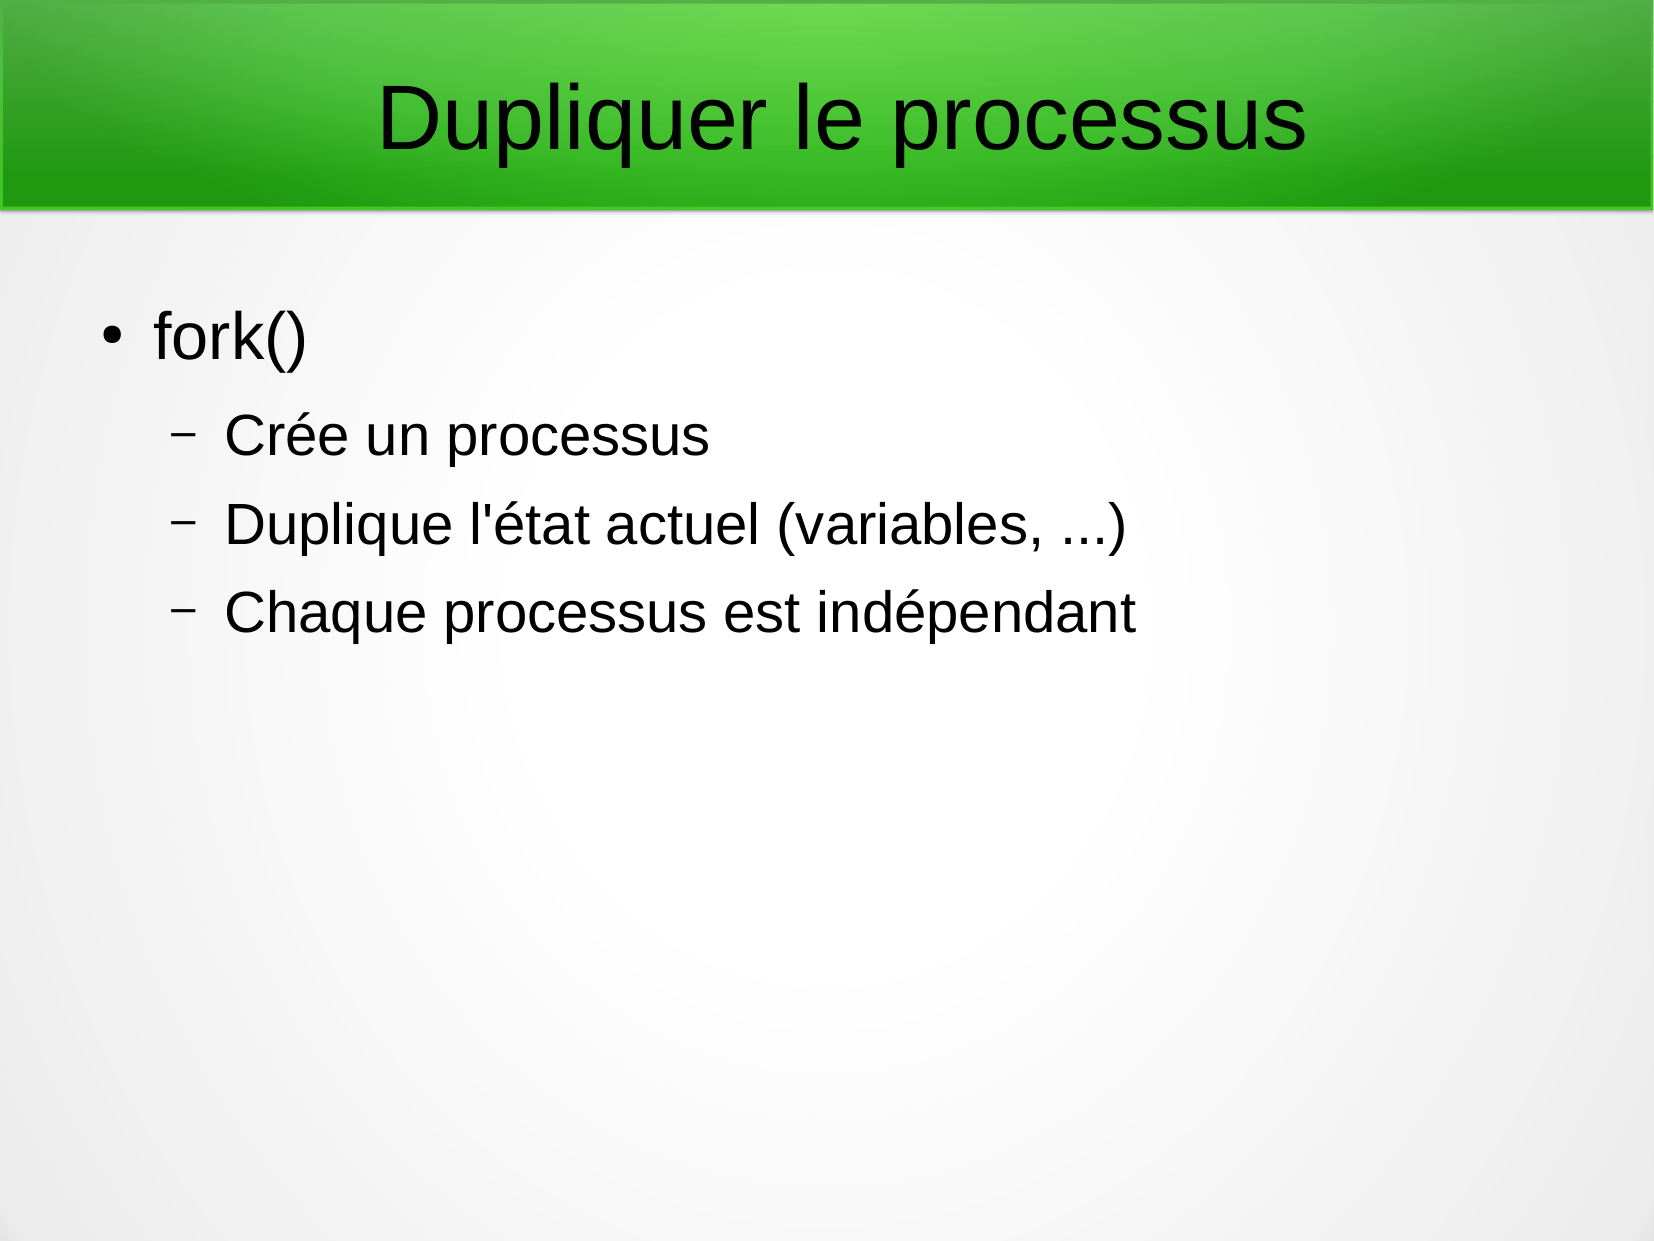

# Dupliquer le processus
fork()
Crée un processus
Duplique l'état actuel (variables, ...)
Chaque processus est indépendant